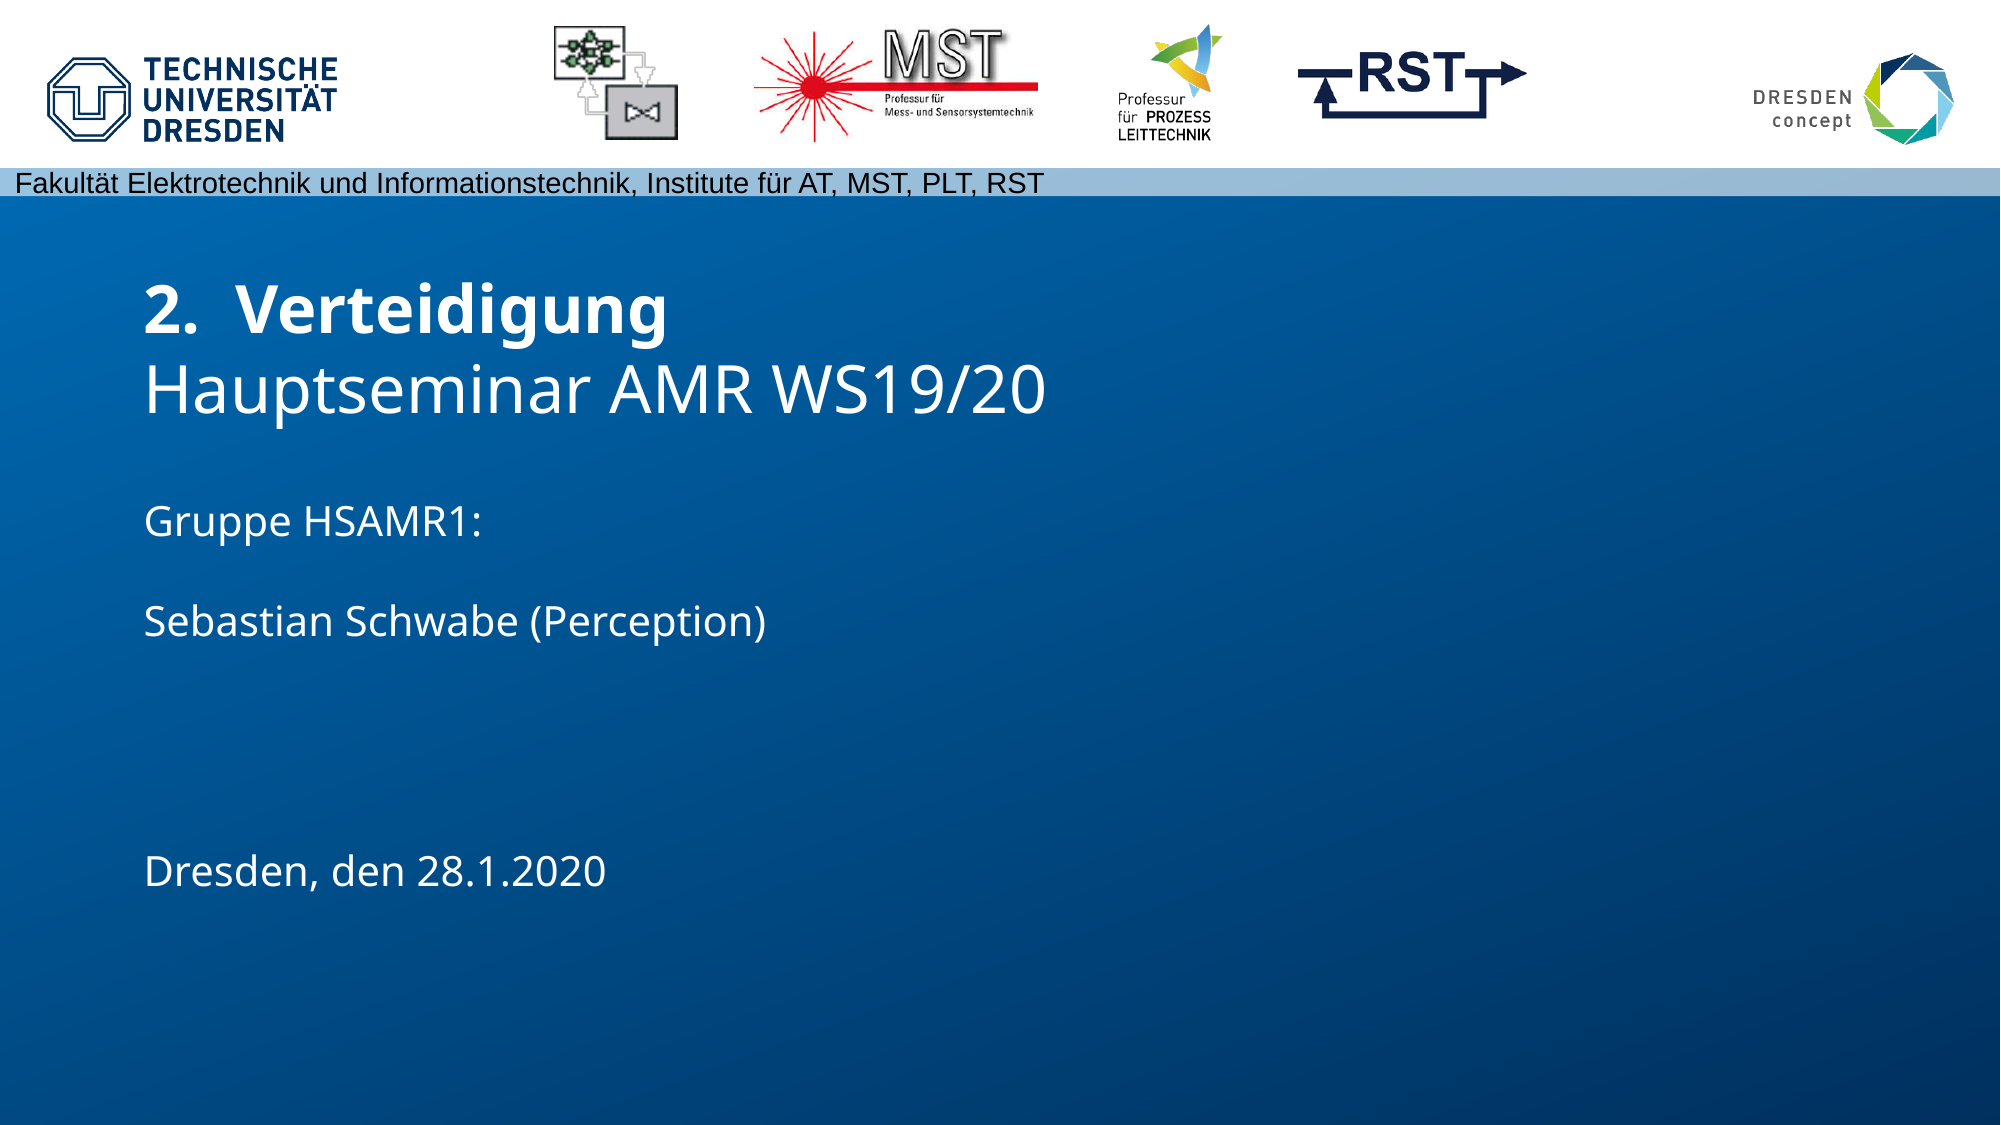

2. Verteidigung
Hauptseminar AMR WS19/20
Gruppe HSAMR1:
Sebastian Schwabe (Perception)
Dresden, den 28.1.2020